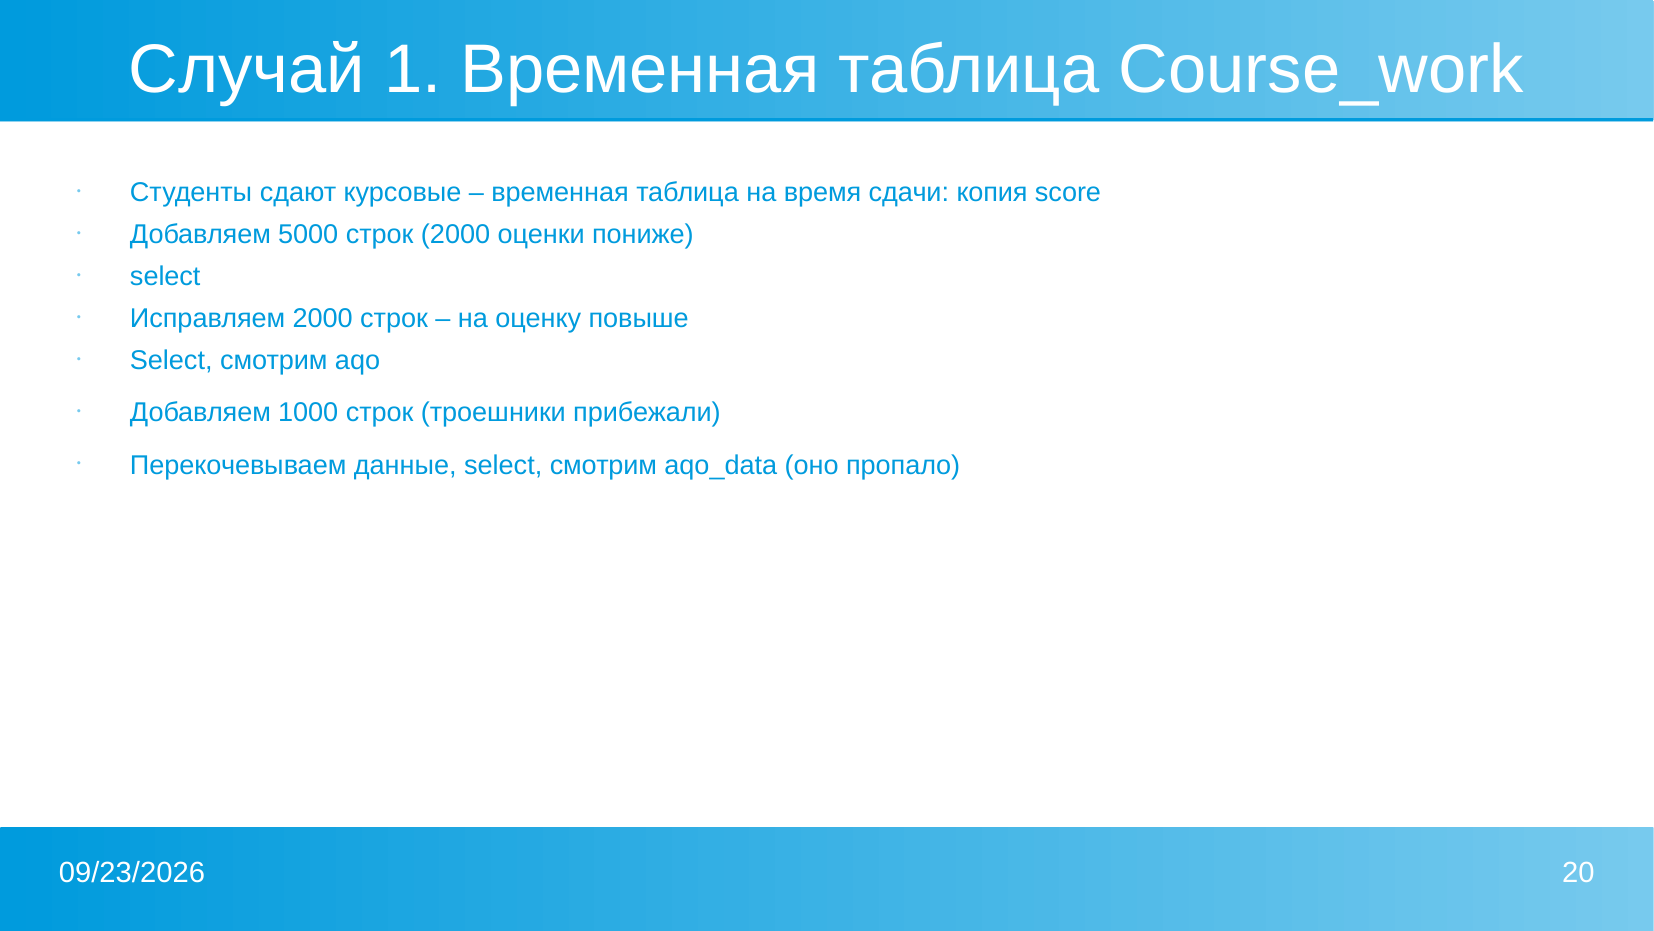

# Случай 1. Временная таблица Course_work
Студенты сдают курсовые – временная таблица на время сдачи: копия score
Добавляем 5000 строк (2000 оценки пониже)
select
Исправляем 2000 строк – на оценку повыше
Select, смотрим aqo
Добавляем 1000 строк (троешники прибежали)
Перекочевываем данные, select, смотрим aqo_data (оно пропало)
20